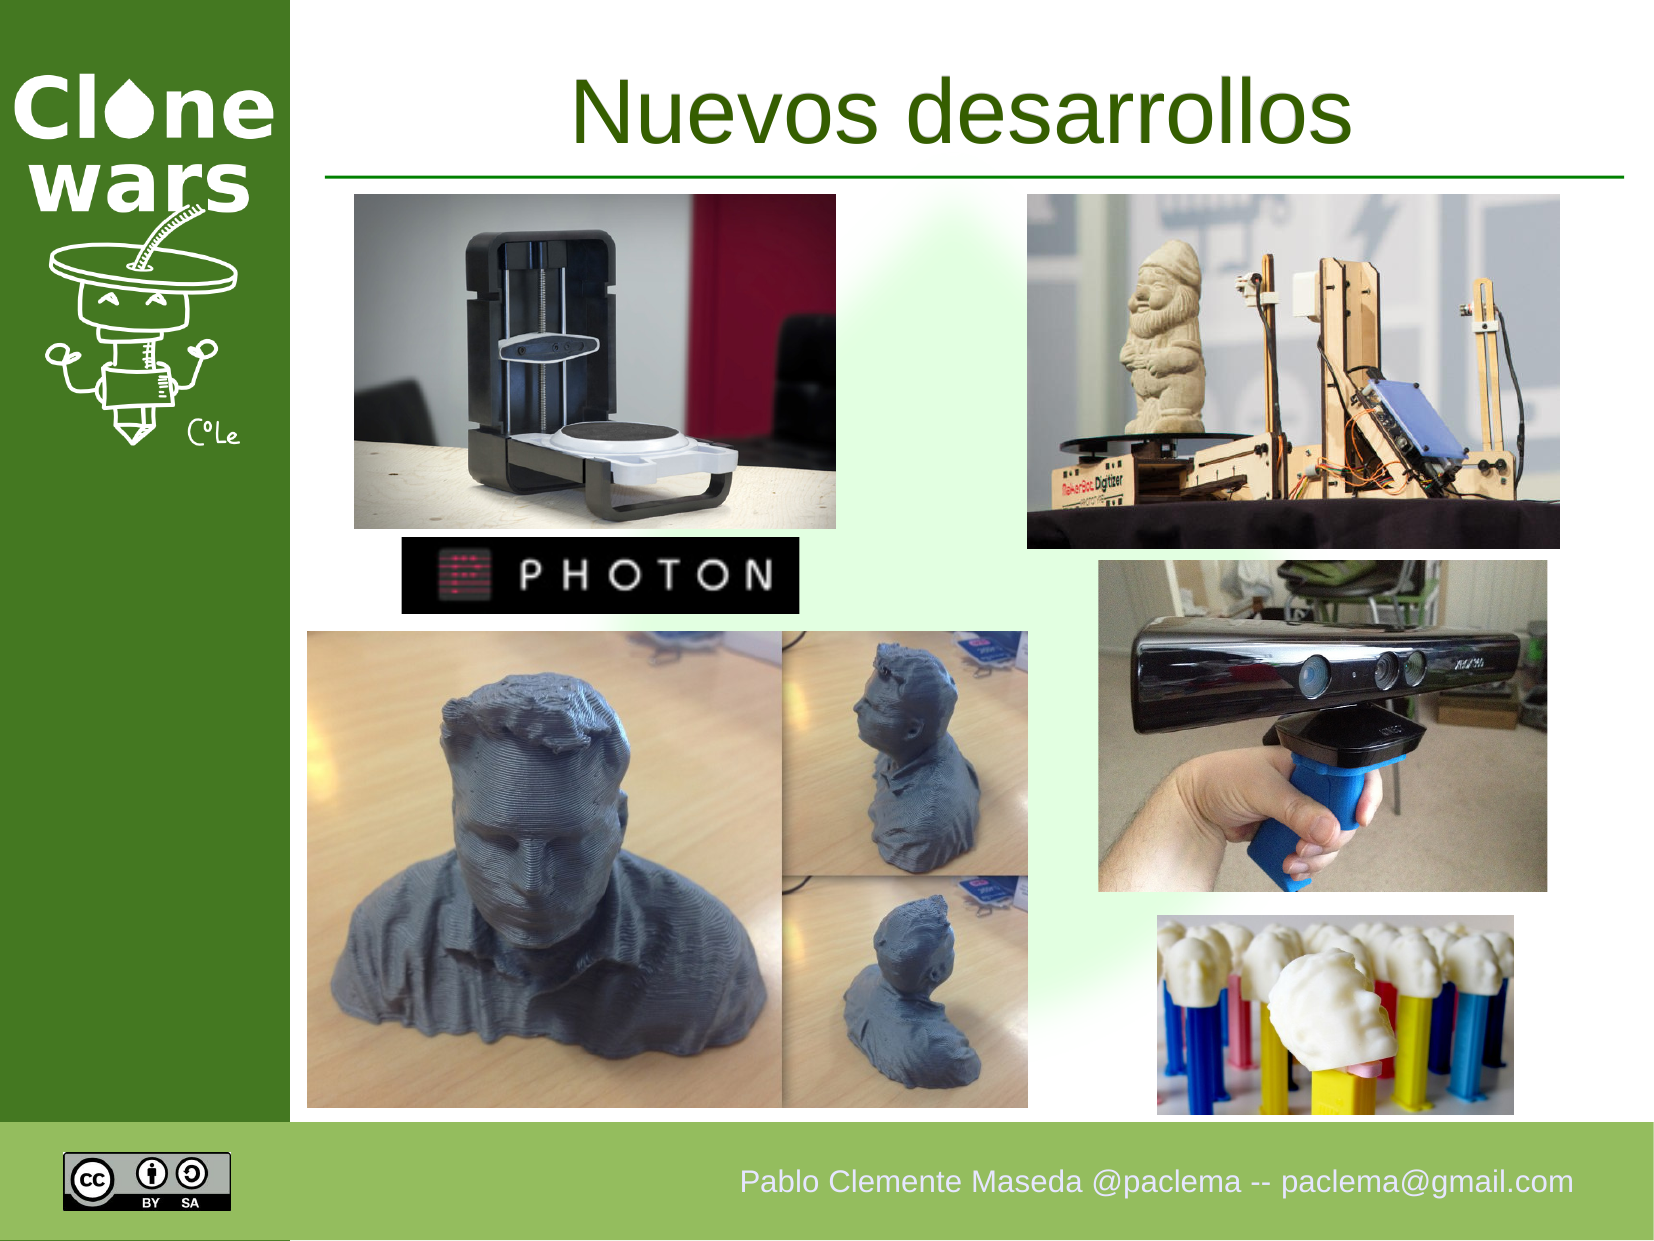

# Nuevos desarrollos
Pablo Clemente Maseda @paclema -- paclema@gmail.com